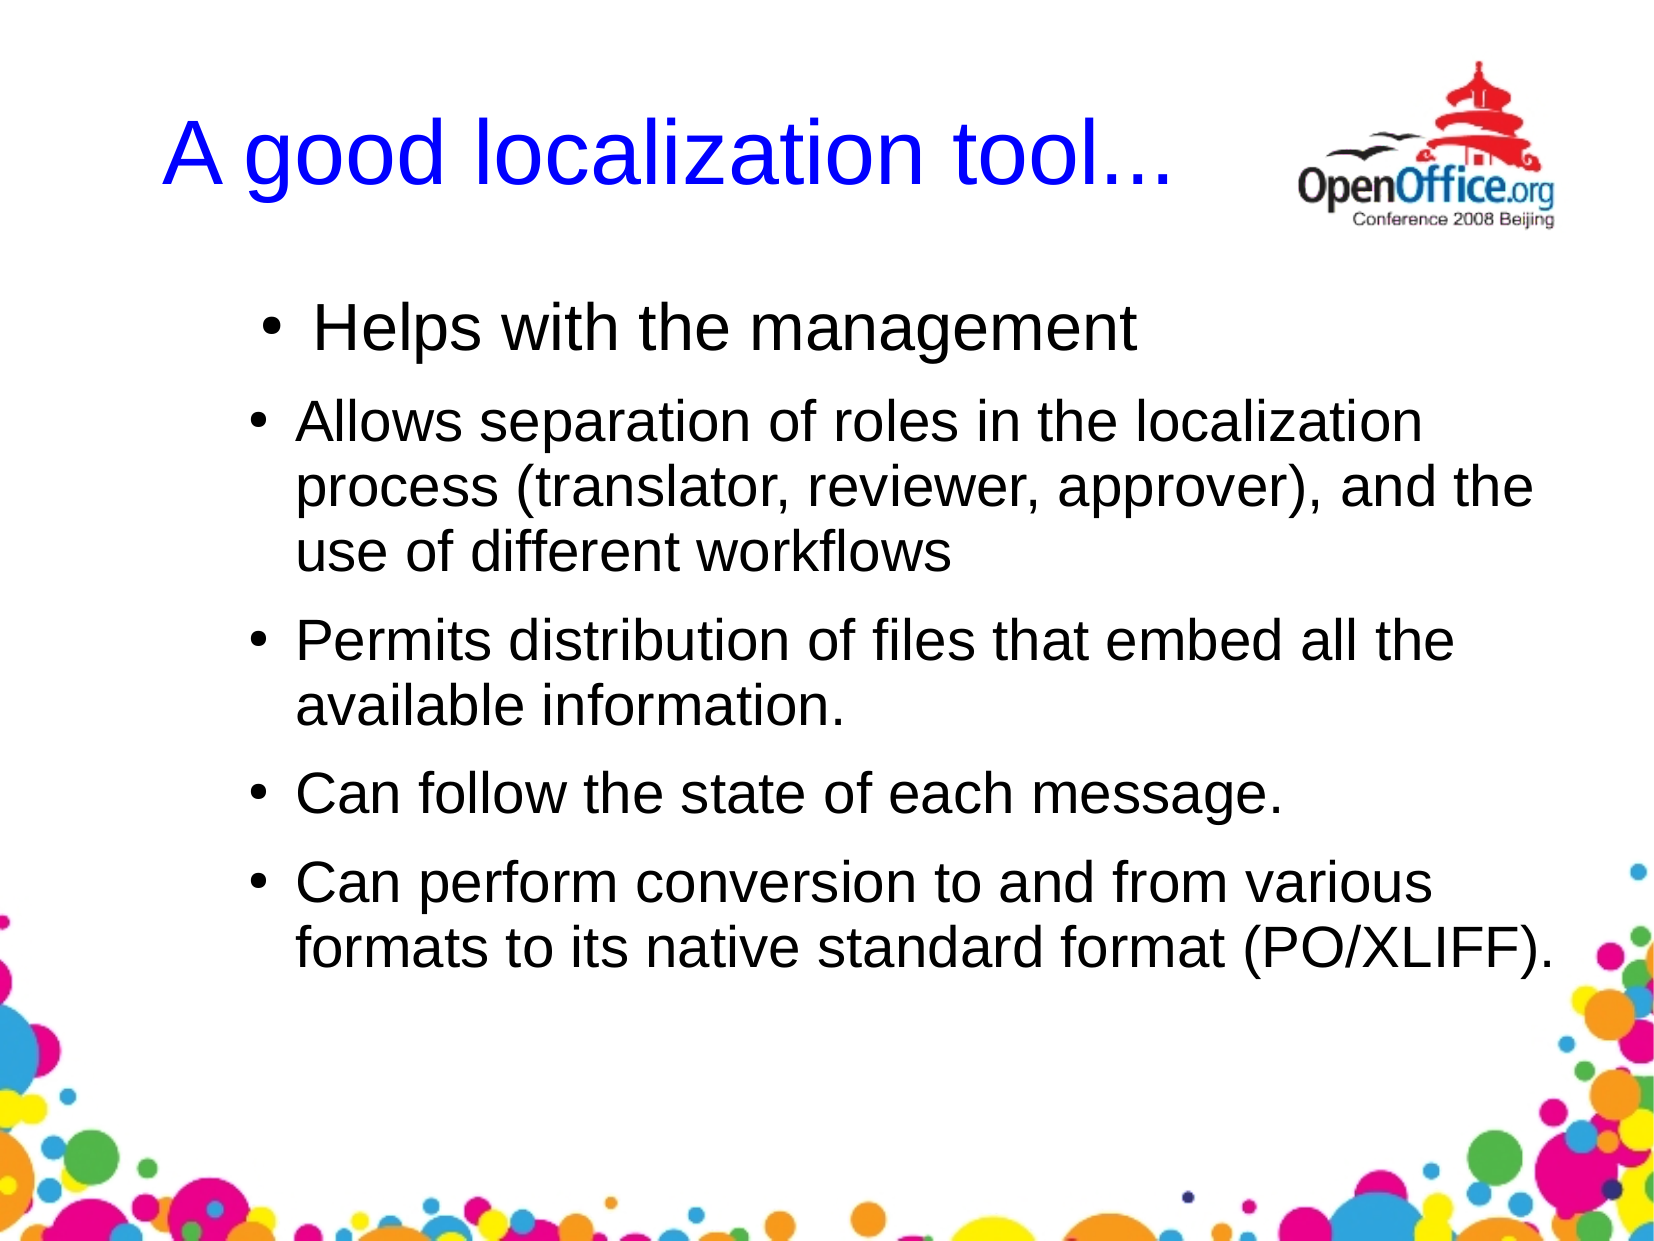

# A good localization tool...
Helps with the management
Allows separation of roles in the localization process (translator, reviewer, approver), and the use of different workflows
Permits distribution of files that embed all the available information.
Can follow the state of each message.
Can perform conversion to and from various formats to its native standard format (PO/XLIFF).